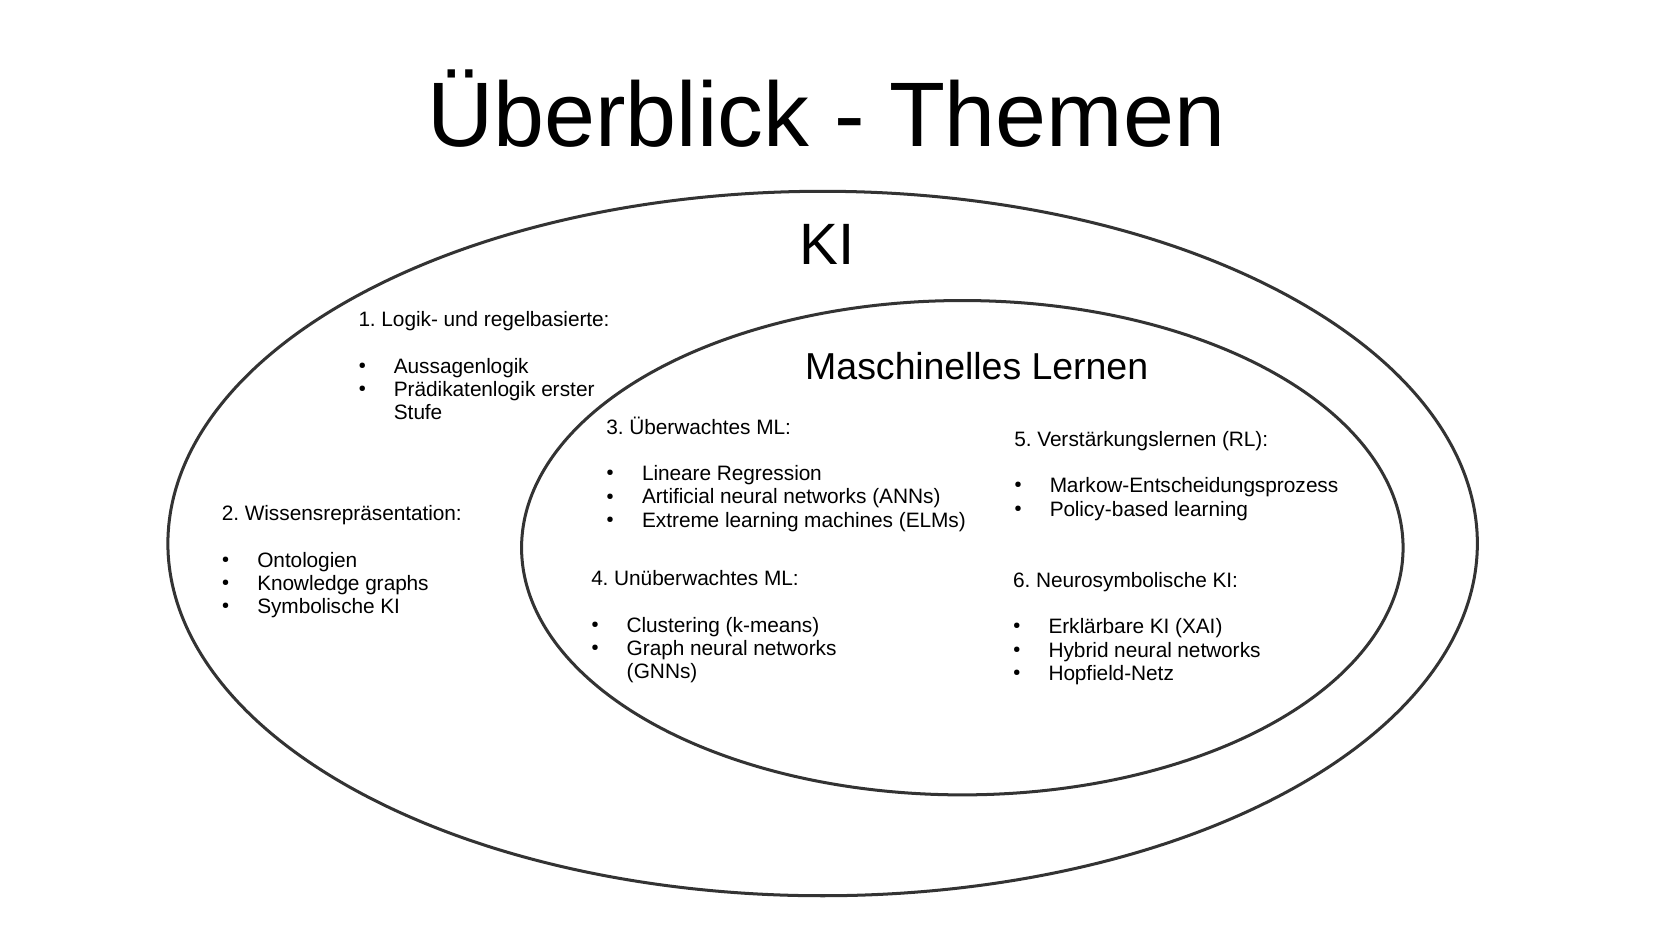

# Überblick - Themen
KI
1. Logik- und regelbasierte:
Aussagenlogik
Prädikatenlogik erster Stufe
Maschinelles Lernen
3. Überwachtes ML:
Lineare Regression
Artificial neural networks (ANNs)
Extreme learning machines (ELMs)
5. Verstärkungslernen (RL):
Markow-Entscheidungsprozess
Policy-based learning
2. Wissensrepräsentation:
Ontologien
Knowledge graphs
Symbolische KI
4. Unüberwachtes ML:
Clustering (k-means)
Graph neural networks (GNNs)
6. Neurosymbolische KI:
Erklärbare KI (XAI)
Hybrid neural networks
Hopfield-Netz